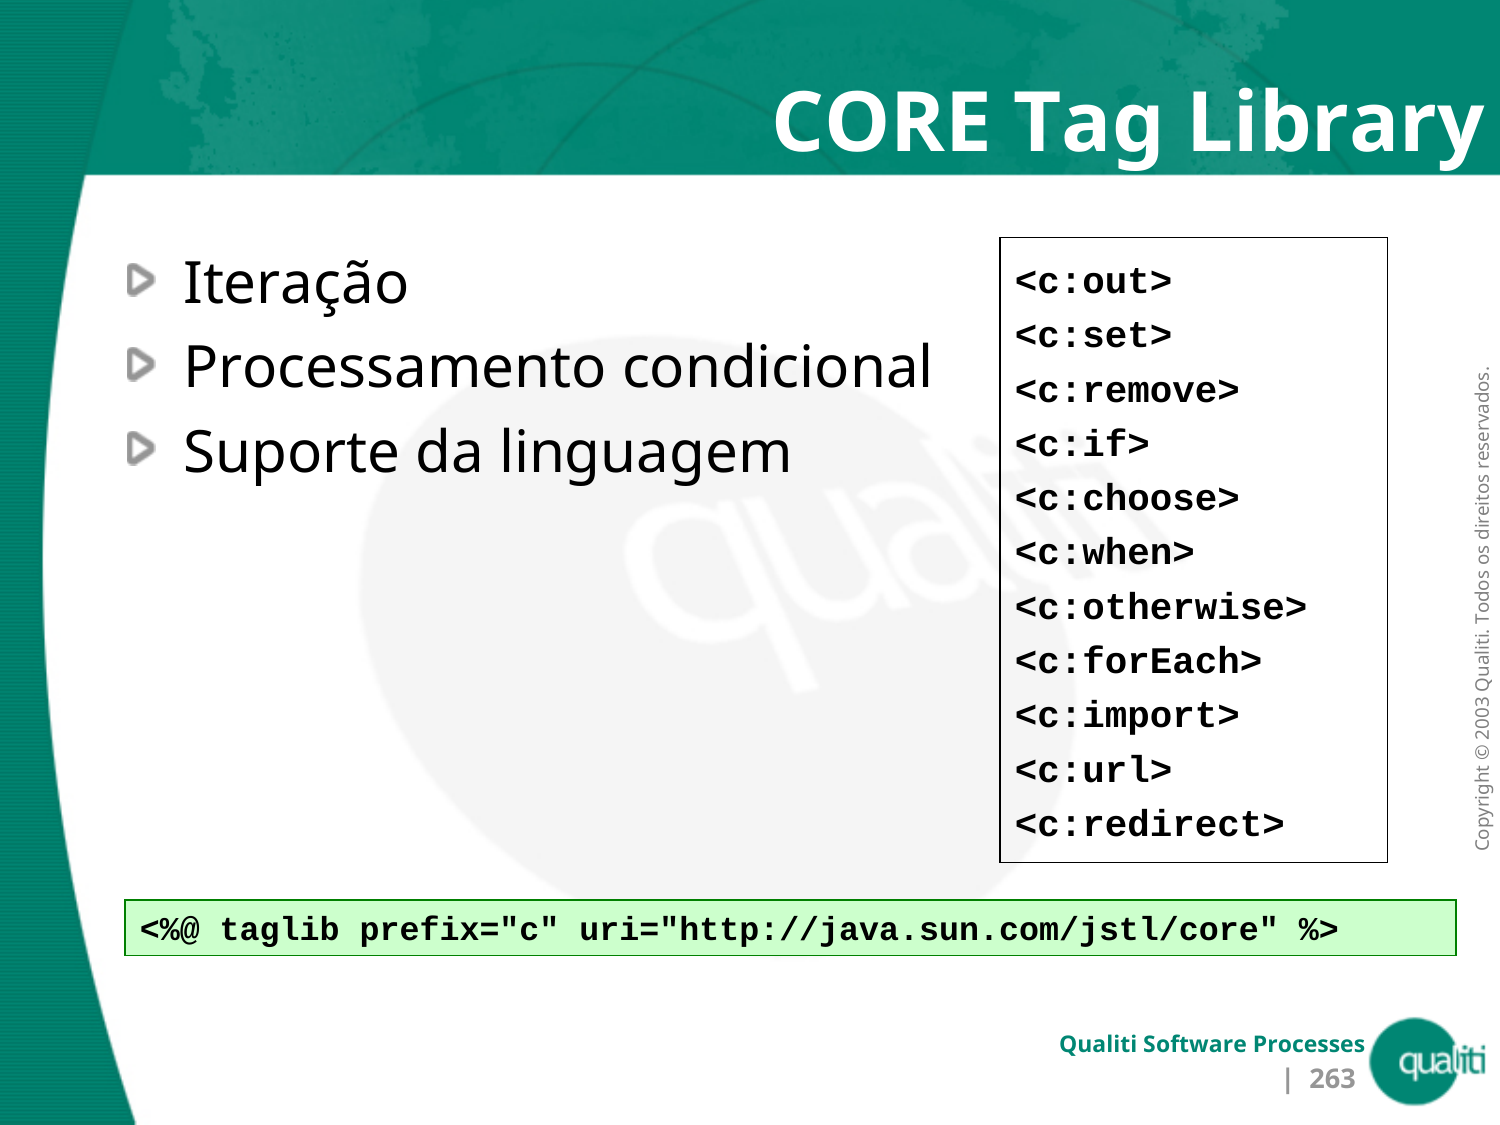

# CORE Tag Library
Iteração
Processamento condicional
Suporte da linguagem
<c:out>
<c:set>
<c:remove>
<c:if>
<c:choose>
<c:when>
<c:otherwise>
<c:forEach>
<c:import>
<c:url>
<c:redirect>
<%@ taglib prefix="c" uri="http://java.sun.com/jstl/core" %>